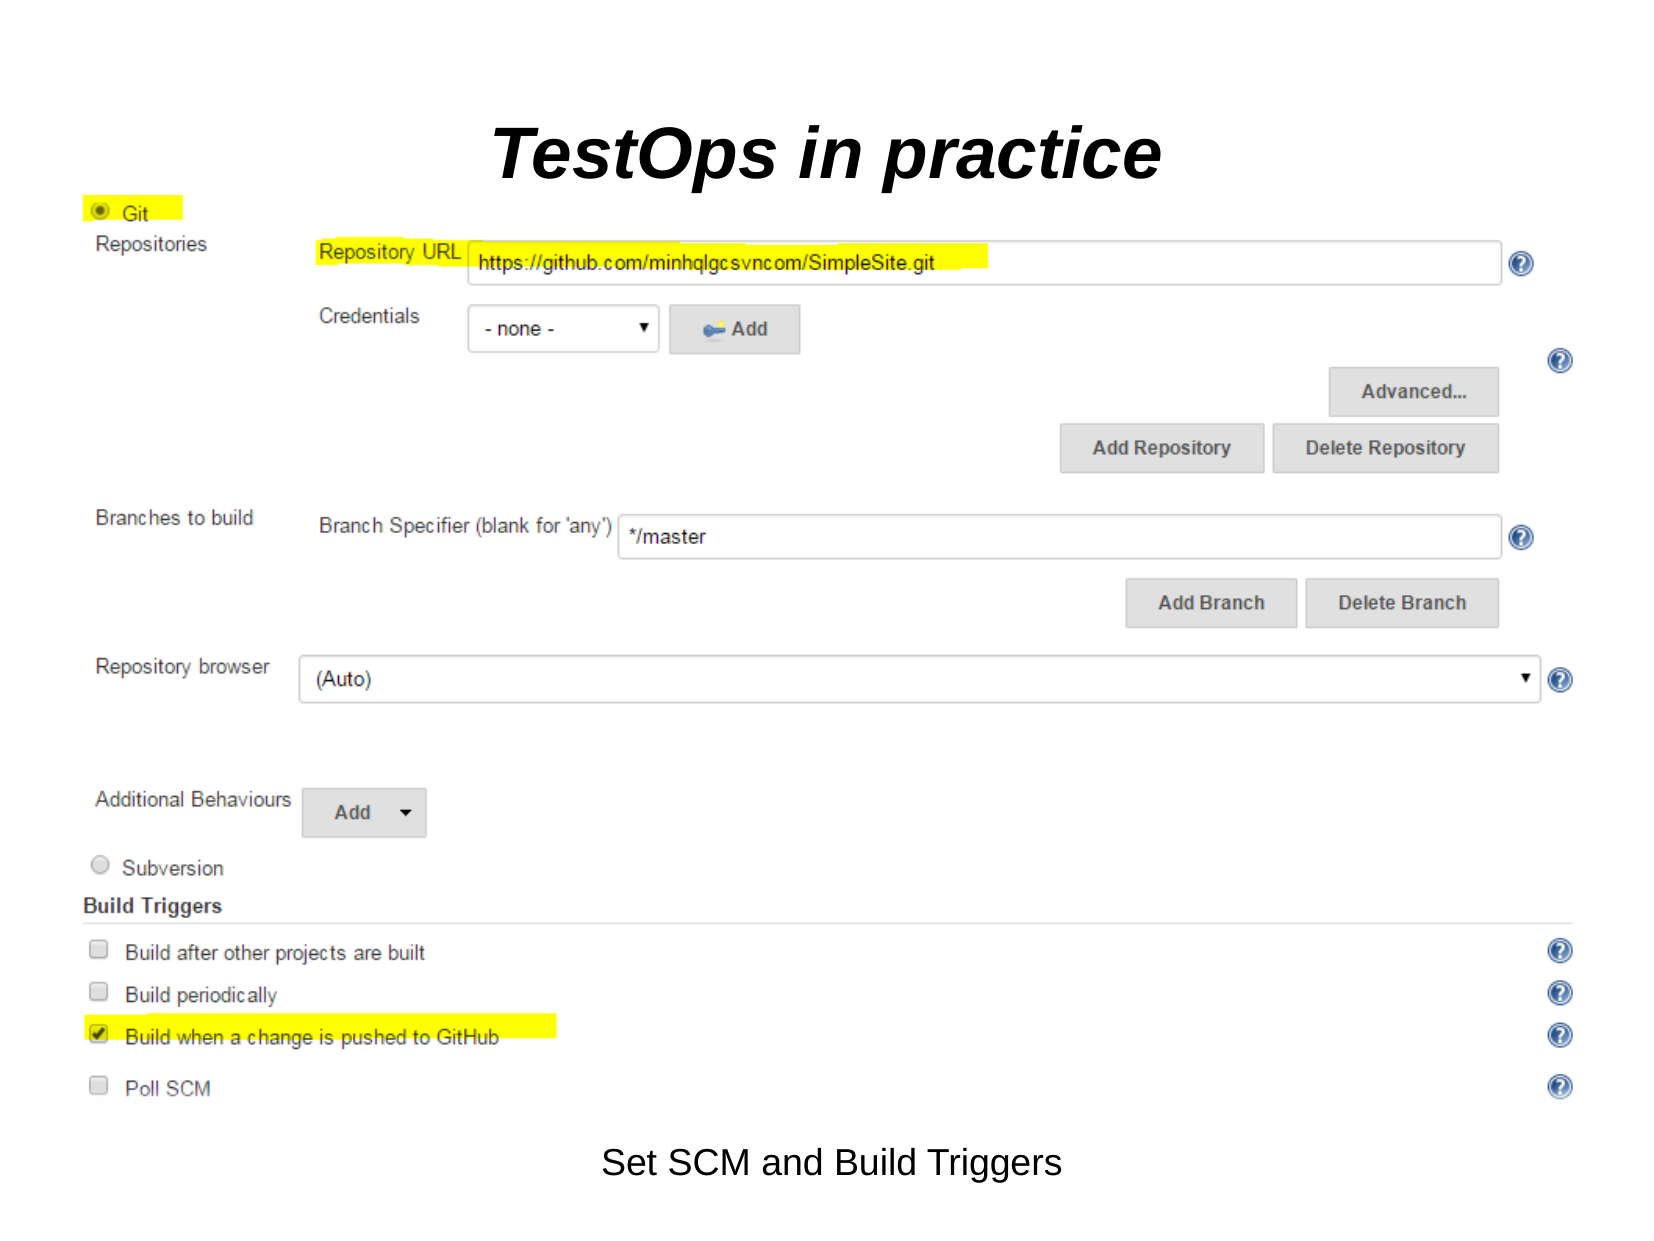

# TestOps in practice
Set SCM and Build Triggers